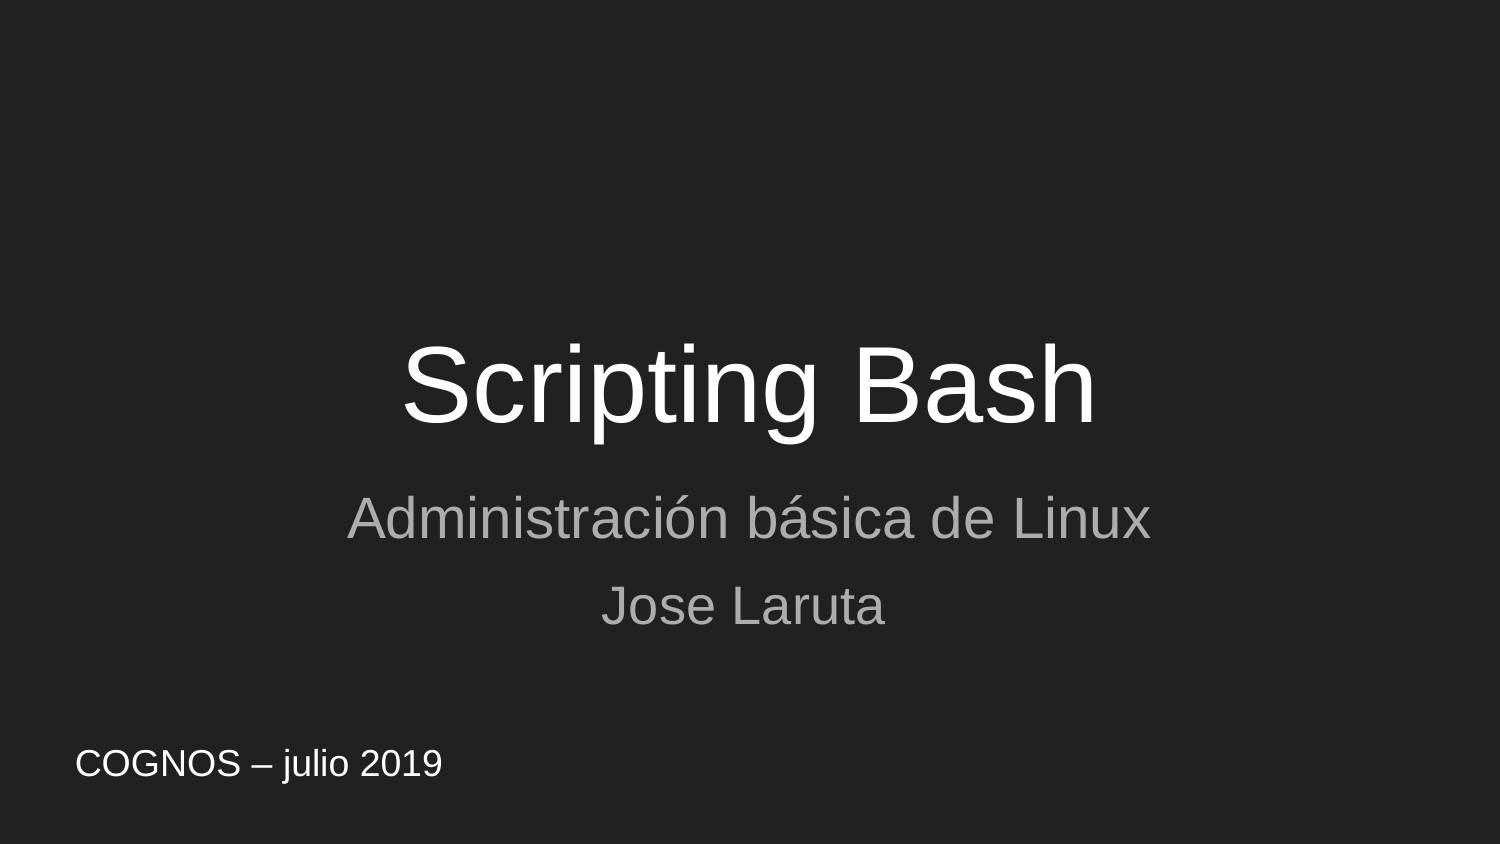

# Scripting Bash
Administración básica de Linux
Jose Laruta
COGNOS – julio 2019